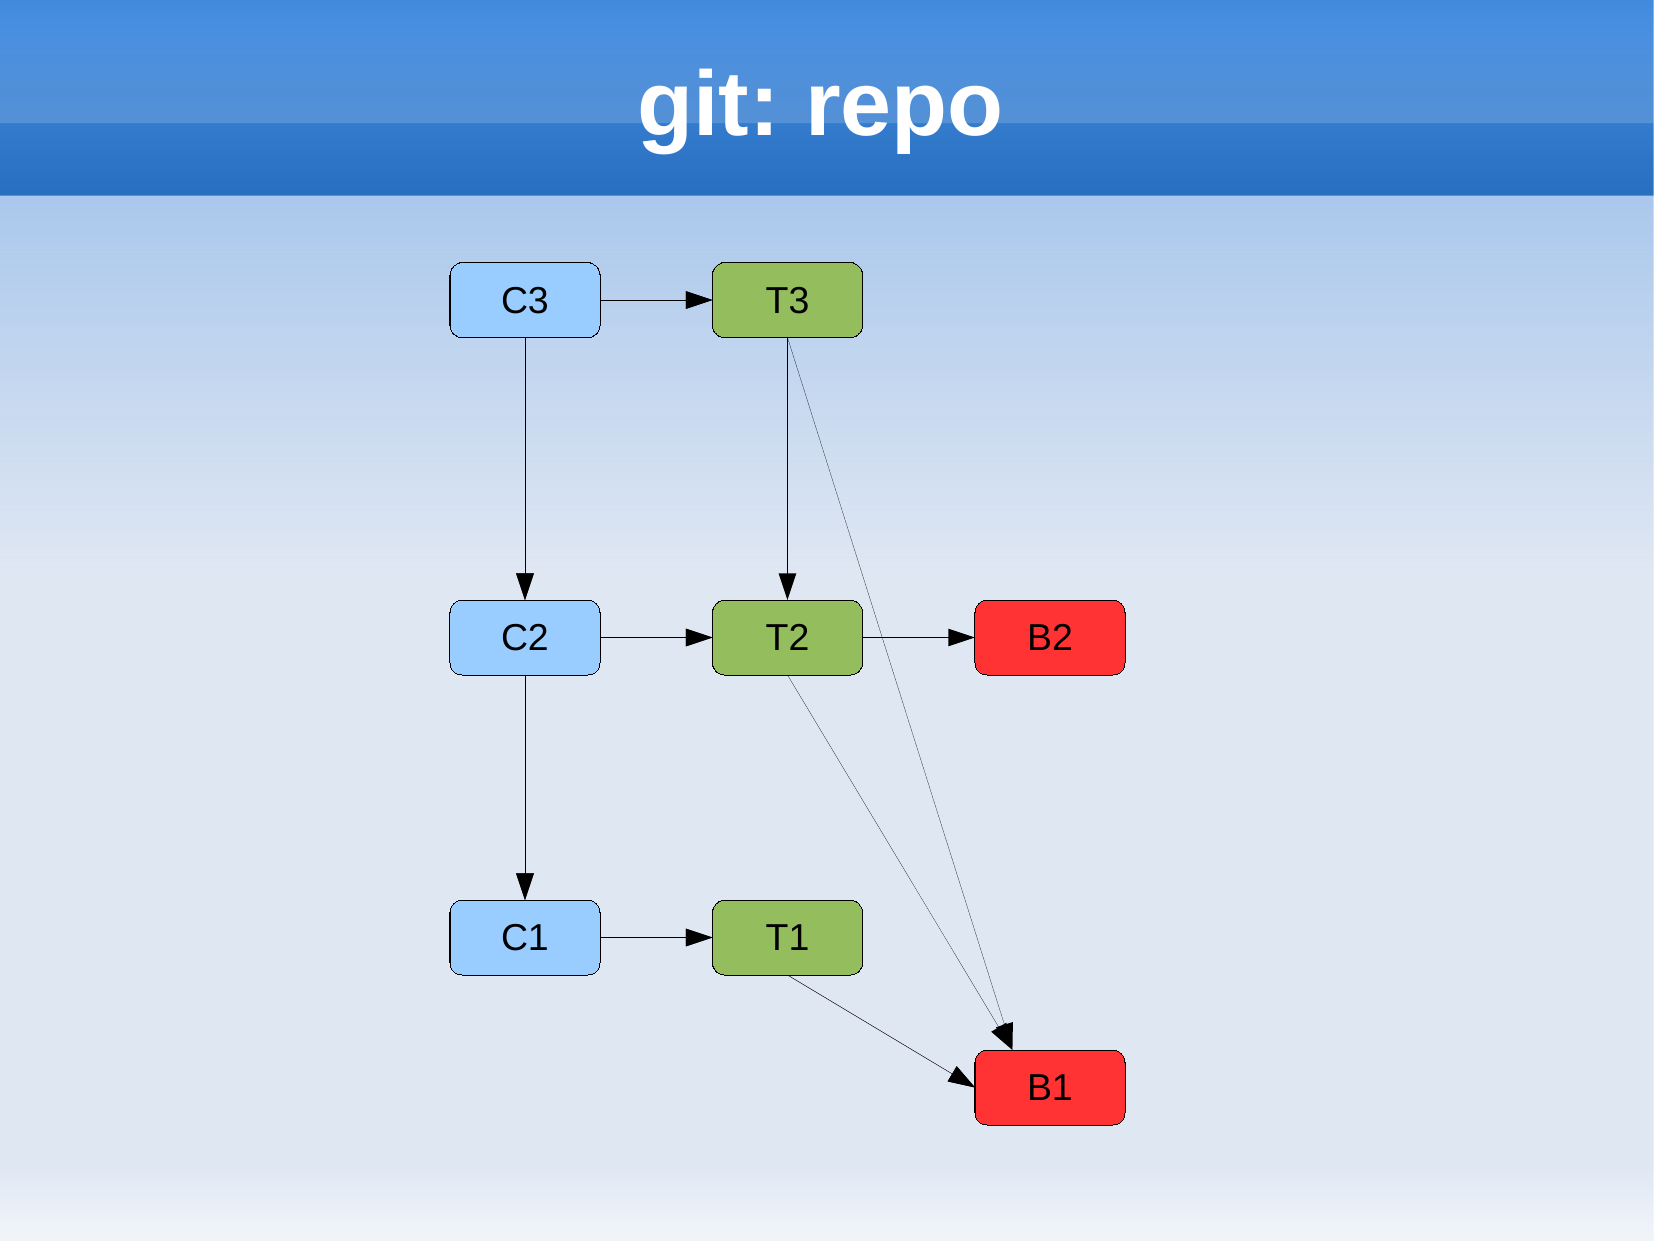

# git: repo
C3
C3
T1
T3
C2
C2
T1
T2
B2
C1
C1
T1
T1
B1
B1